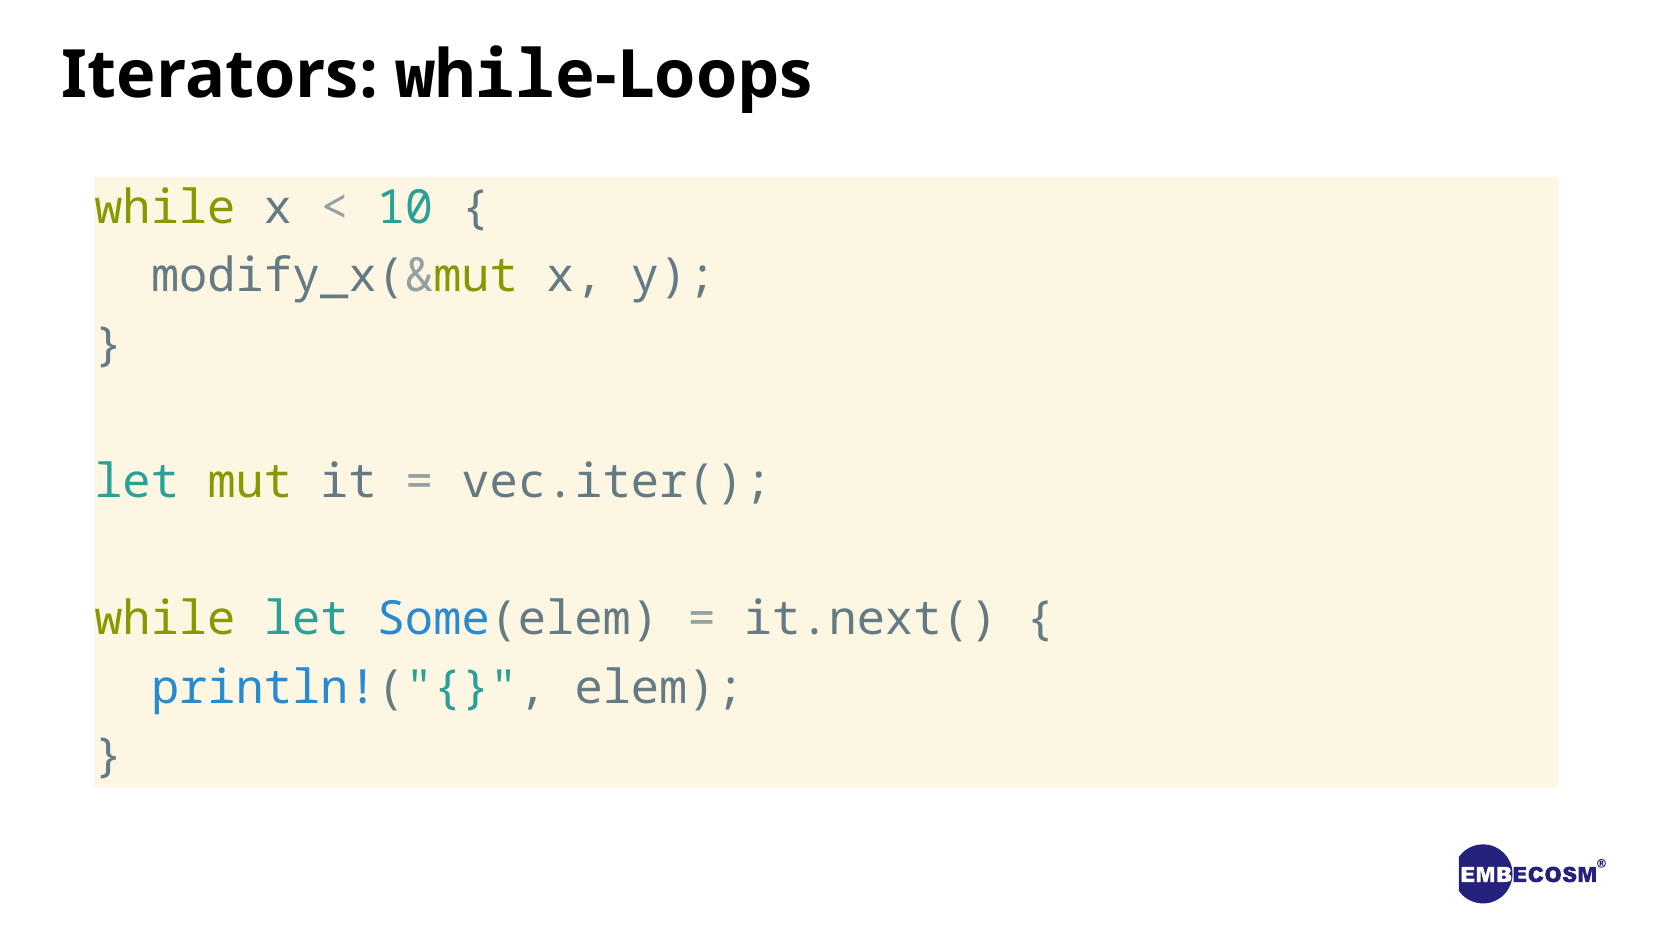

# Iterators: while-Loops
while x < 10 {
 modify_x(&mut x, y);
}
let mut it = vec.iter();
while let Some(elem) = it.next() {
 println!("{}", elem);
}